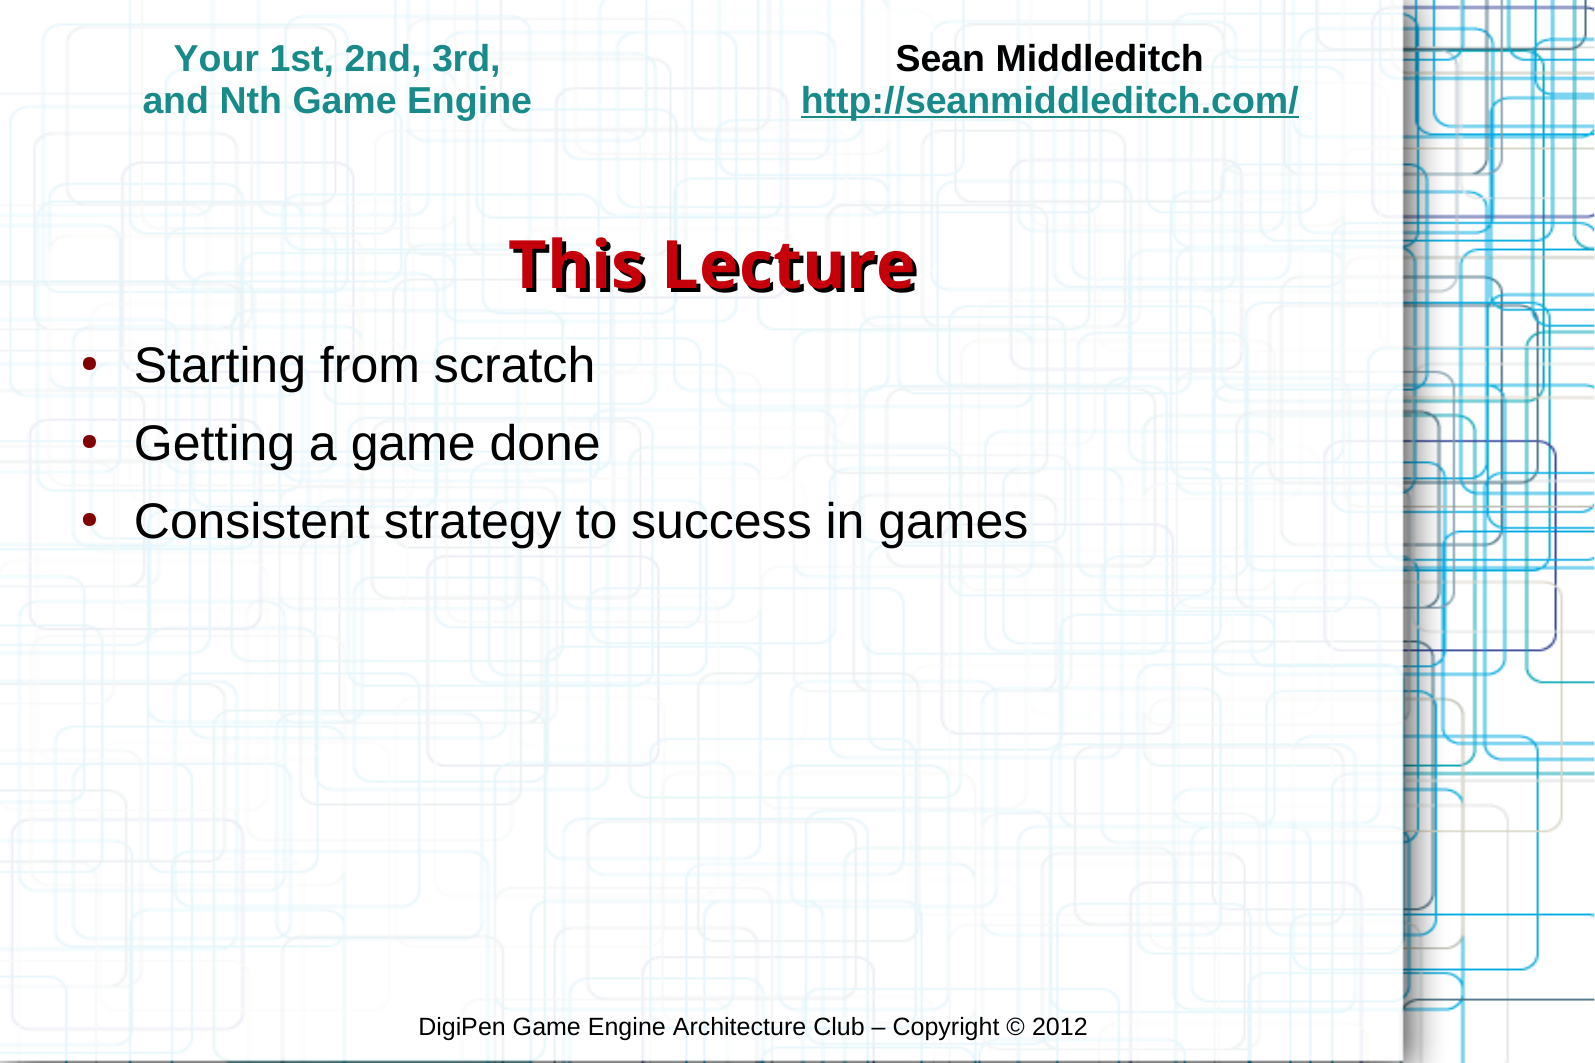

Your 1st, 2nd, 3rd,
and Nth Game Engine
Sean Middleditch
http://seanmiddleditch.com/
This Lecture
# Starting from scratch
Getting a game done
Consistent strategy to success in games
DigiPen Game Engine Architecture Club – Copyright © 2012